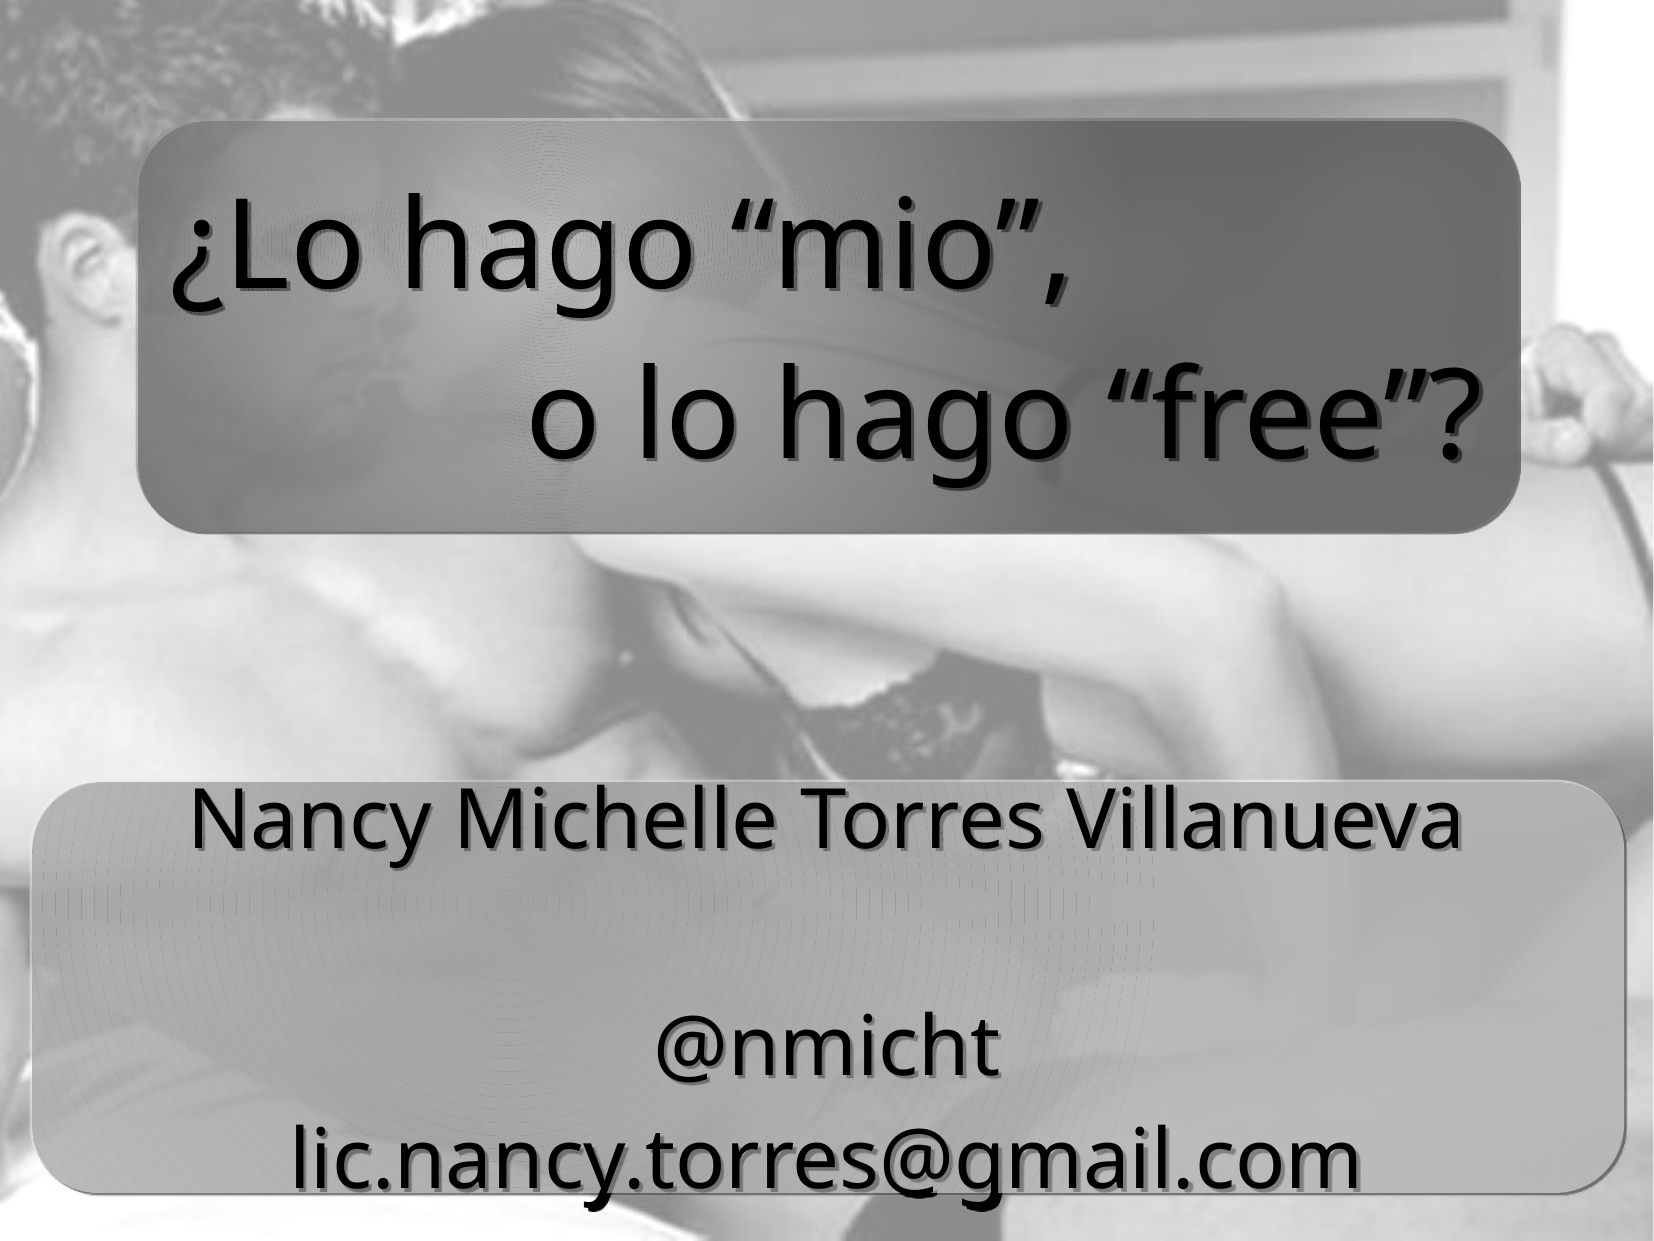

¿Lo hago “mio”,
o lo hago “free”?
Nancy Michelle Torres Villanueva
@nmicht
lic.nancy.torres@gmail.com